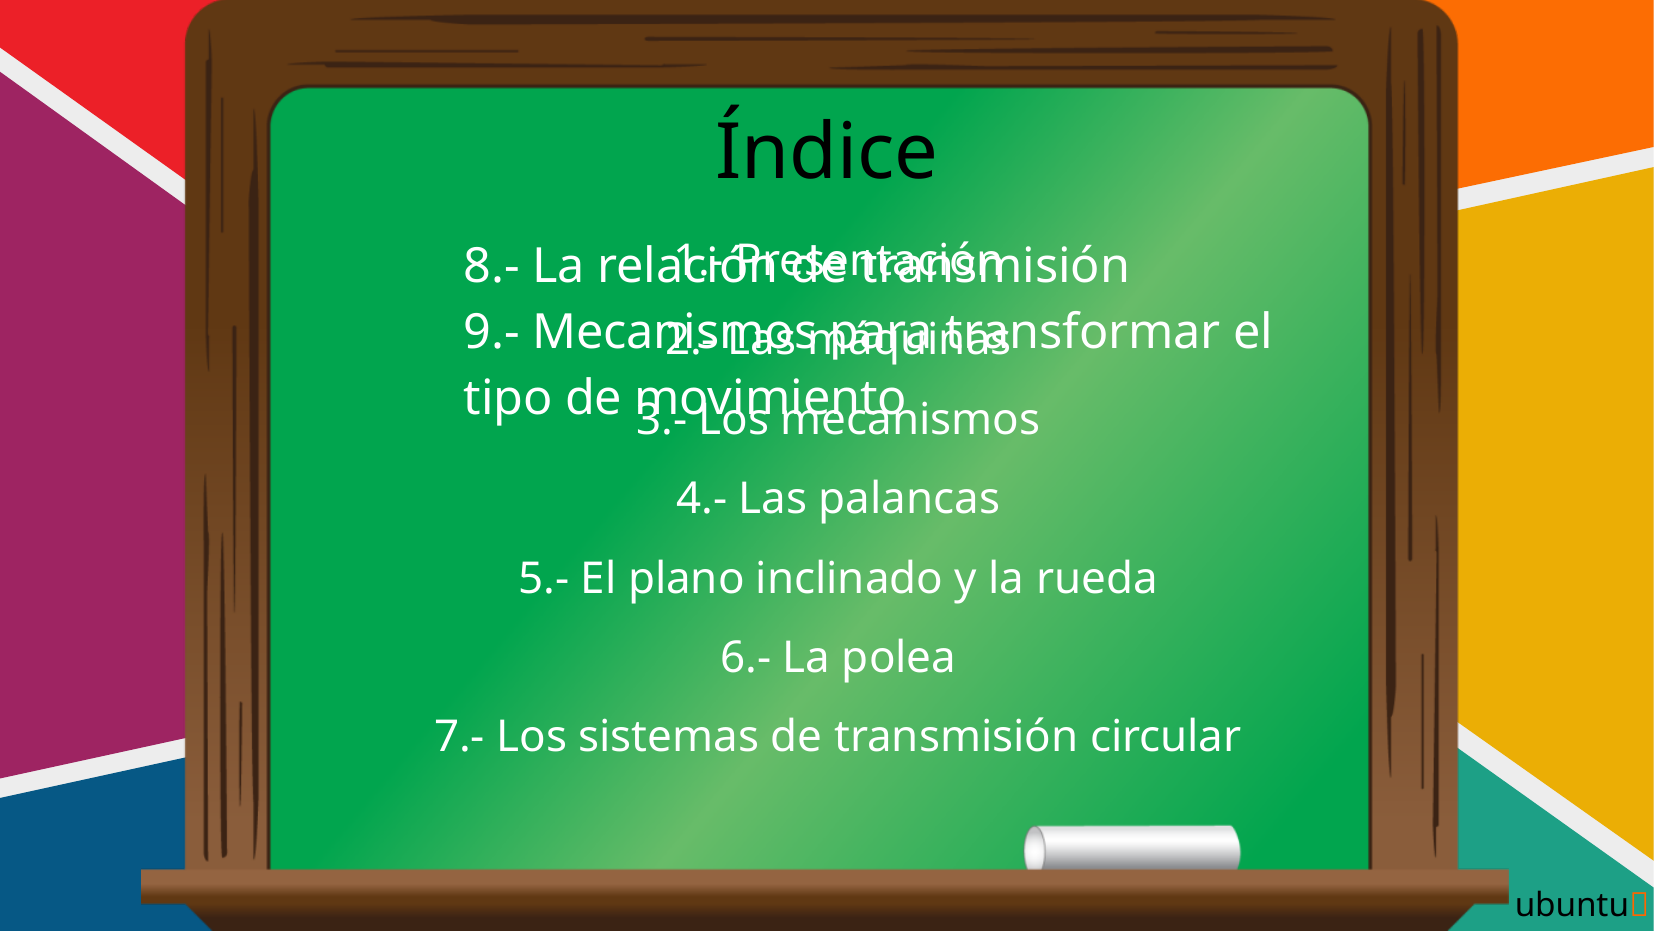

# Índice
8.- La relación de transmisión
9.- Mecanismos para transformar el tipo de movimiento
1.- Presentación
2.- Las máquinas
3.- Los mecanismos
4.- Las palancas
5.- El plano inclinado y la rueda
6.- La polea
7.- Los sistemas de transmisión circular
ubuntu